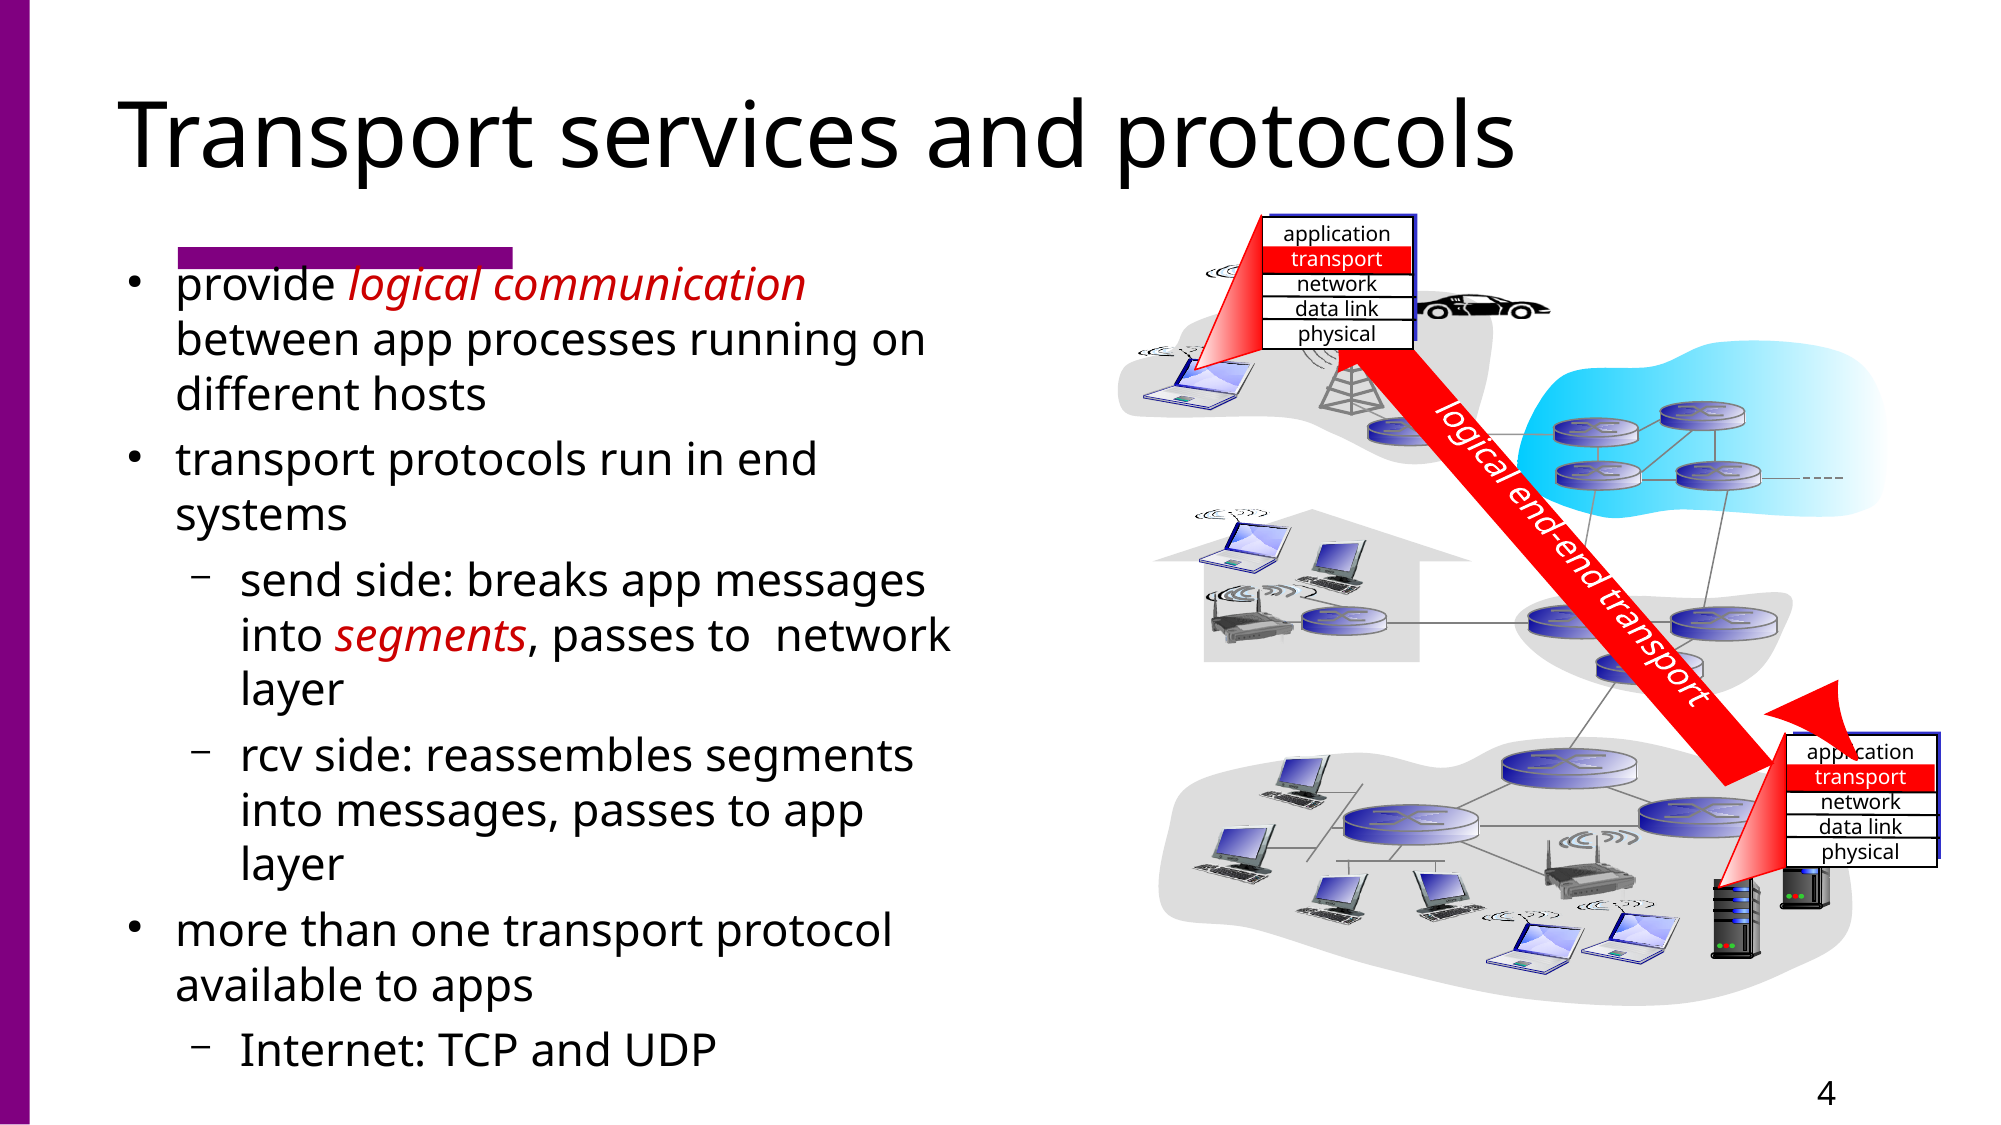

# Transport services and protocols
application
transport
network
data link
physical
provide logical communication between app processes running on different hosts
transport protocols run in end systems
send side: breaks app messages into segments, passes to network layer
rcv side: reassembles segments into messages, passes to app layer
more than one transport protocol available to apps
Internet: TCP and UDP
logical end-end transport
application
transport
network
data link
physical